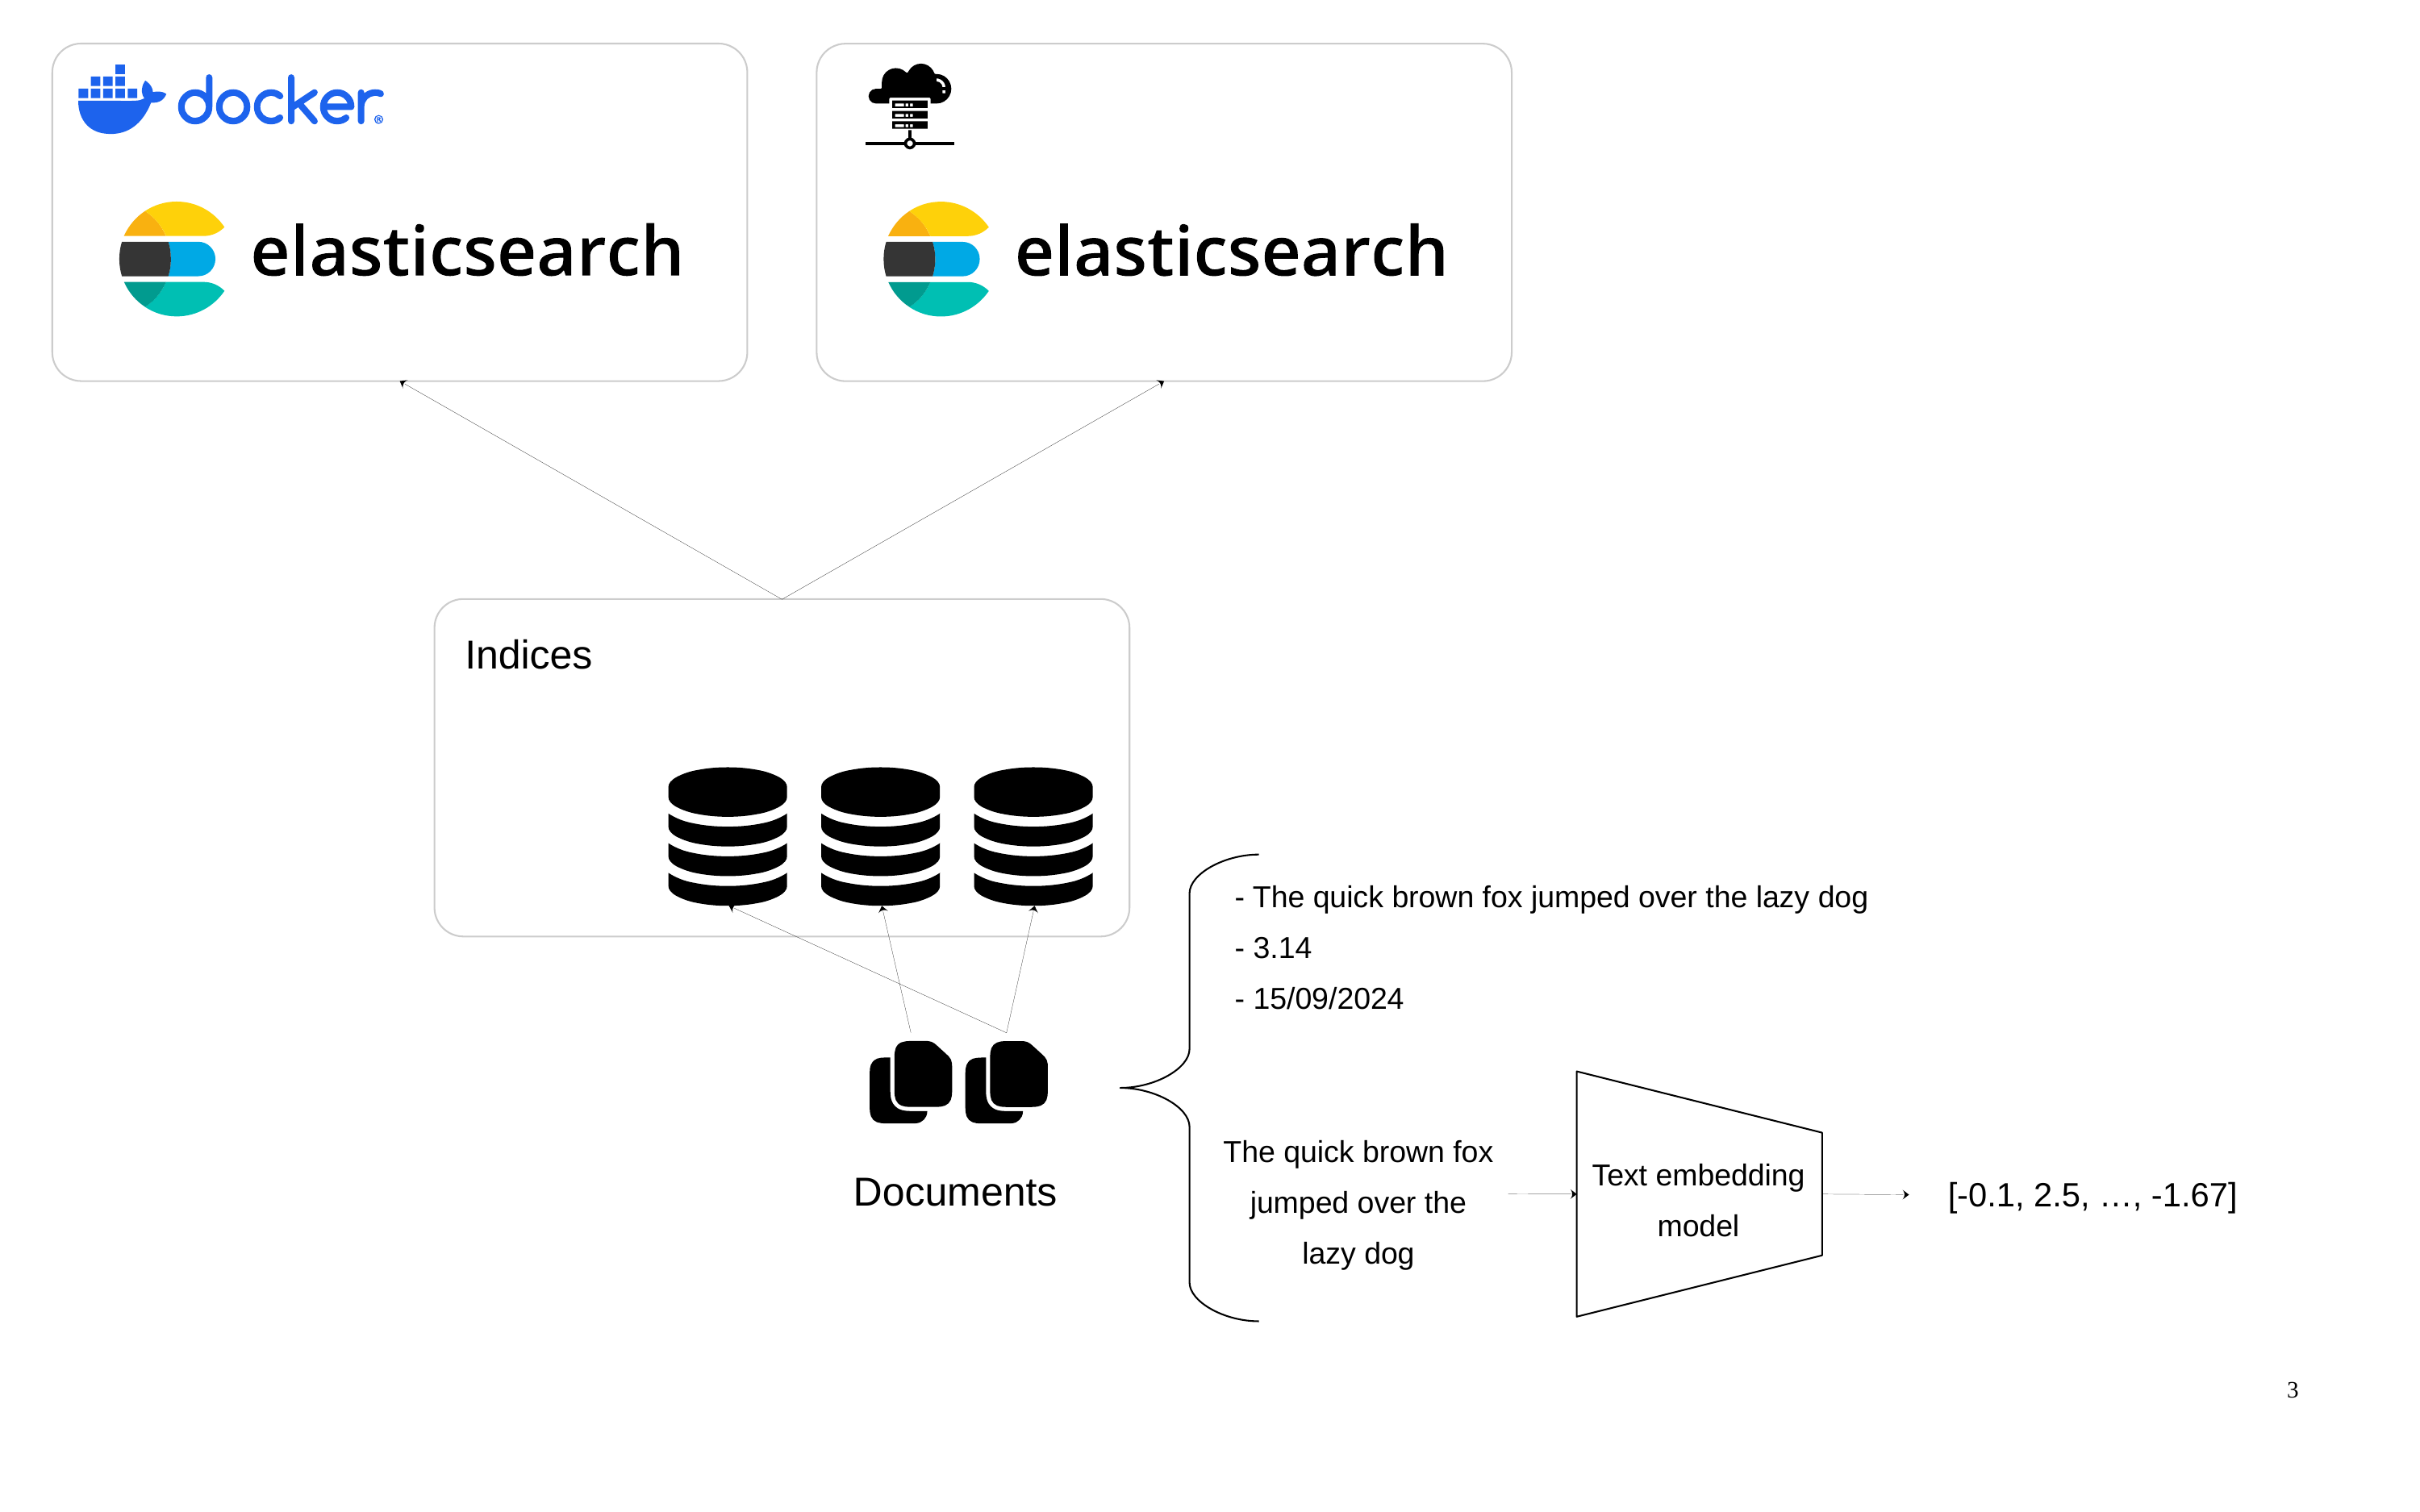

Indices
- The quick brown fox jumped over the lazy dog
- 3.14
- 15/09/2024
Text embedding
model
The quick brown fox jumped over the lazy dog
Documents
[-0.1, 2.5, …, -1.67]
3